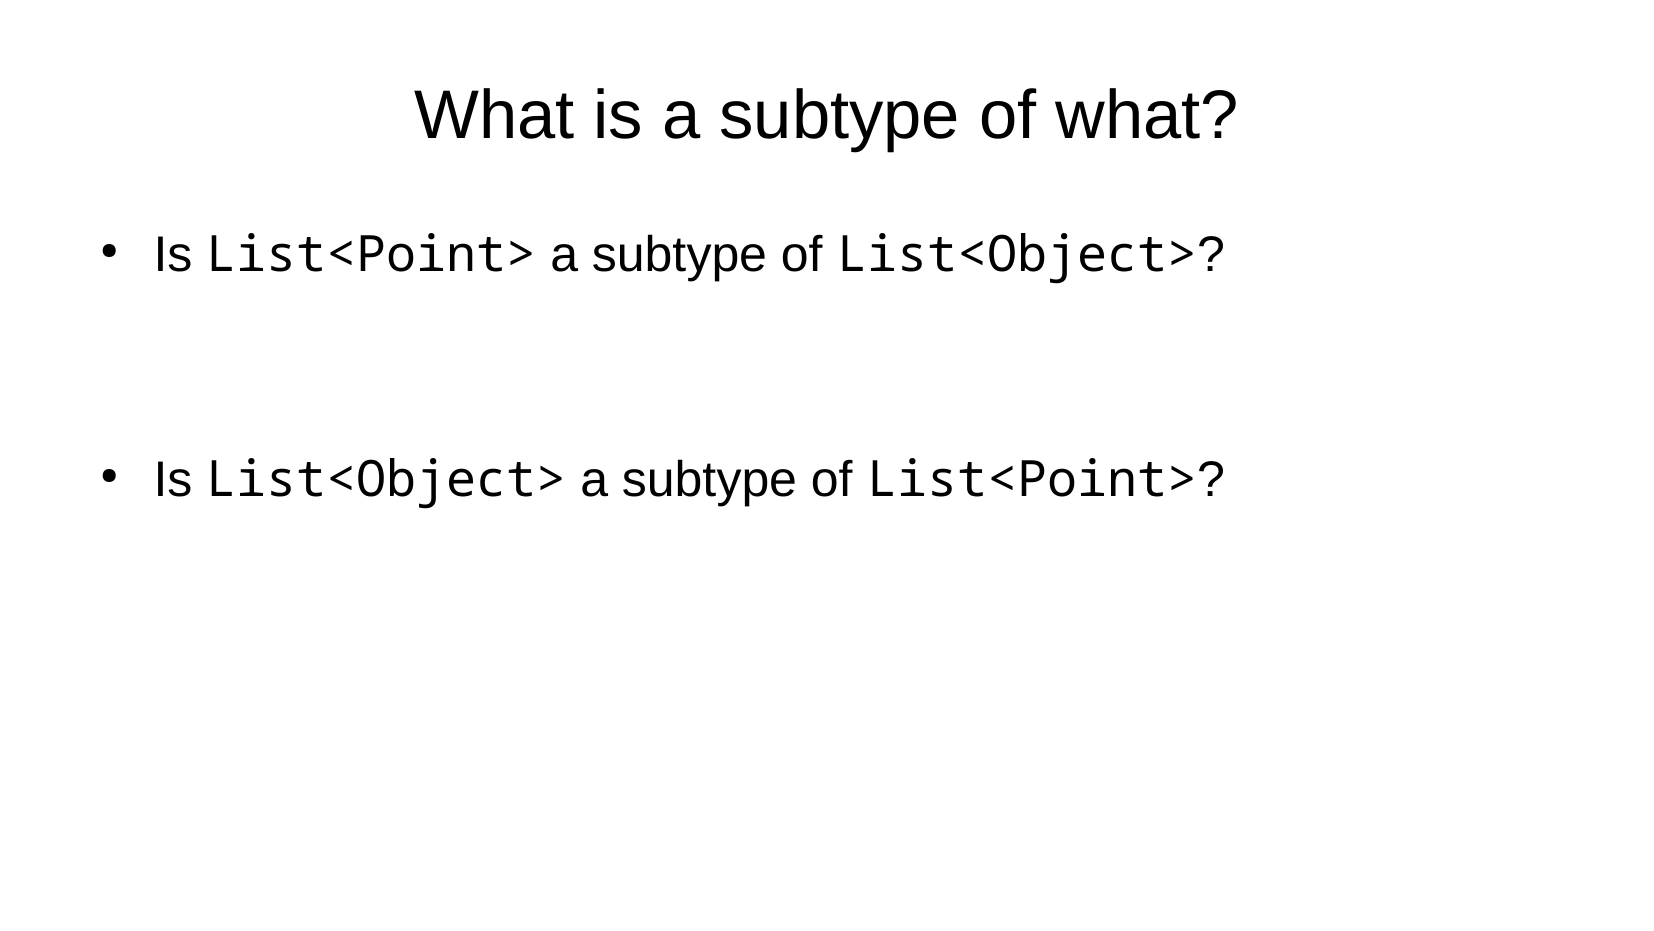

# What is a subtype of what?
Is List<Point> a subtype of List<Object>?
Is List<Object> a subtype of List<Point>?